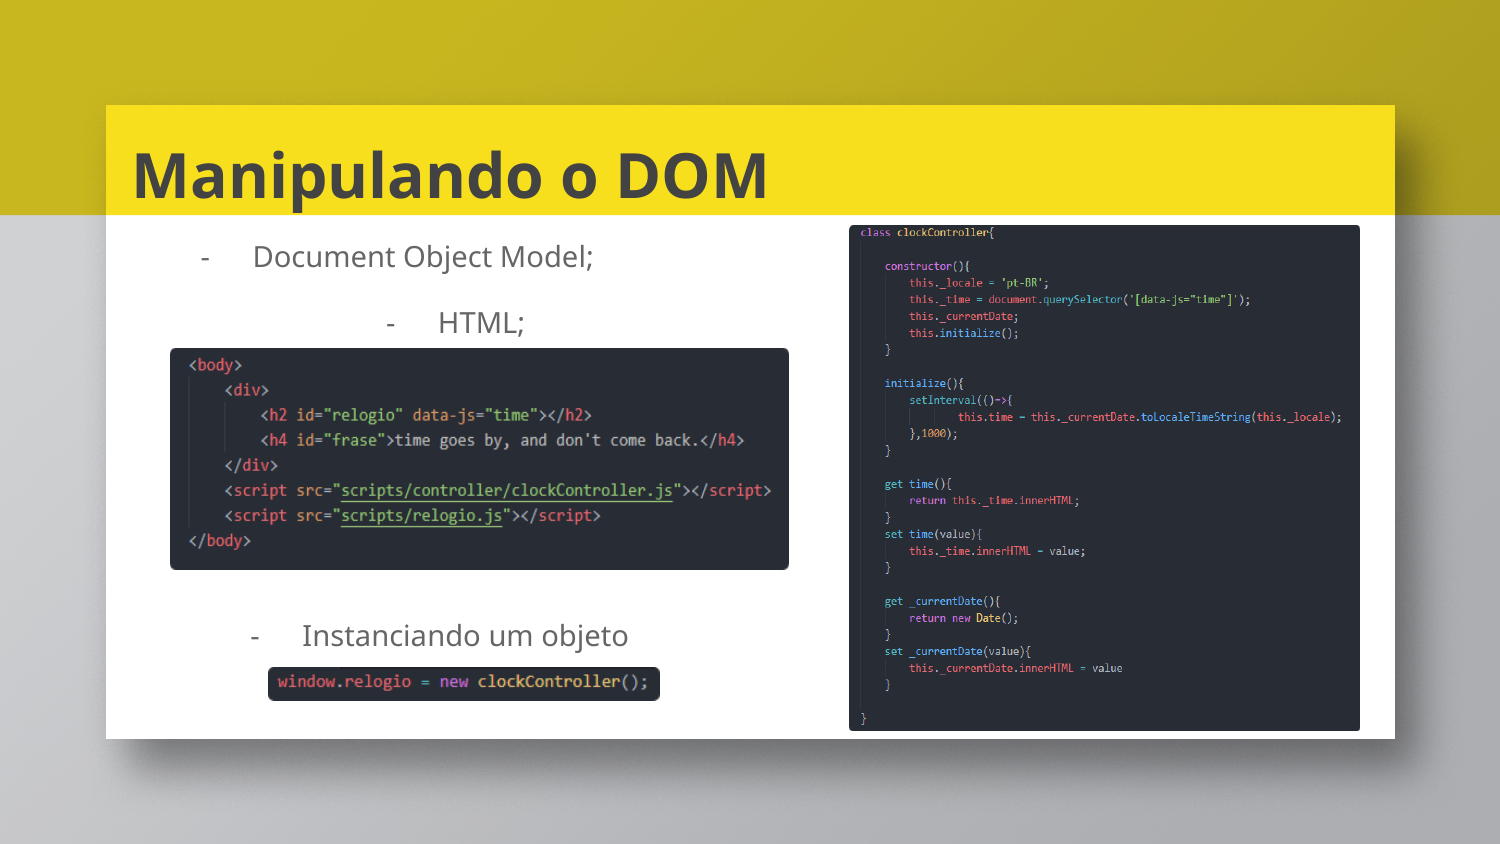

# Manipulando o DOM
Document Object Model;
HTML;
Instanciando um objeto